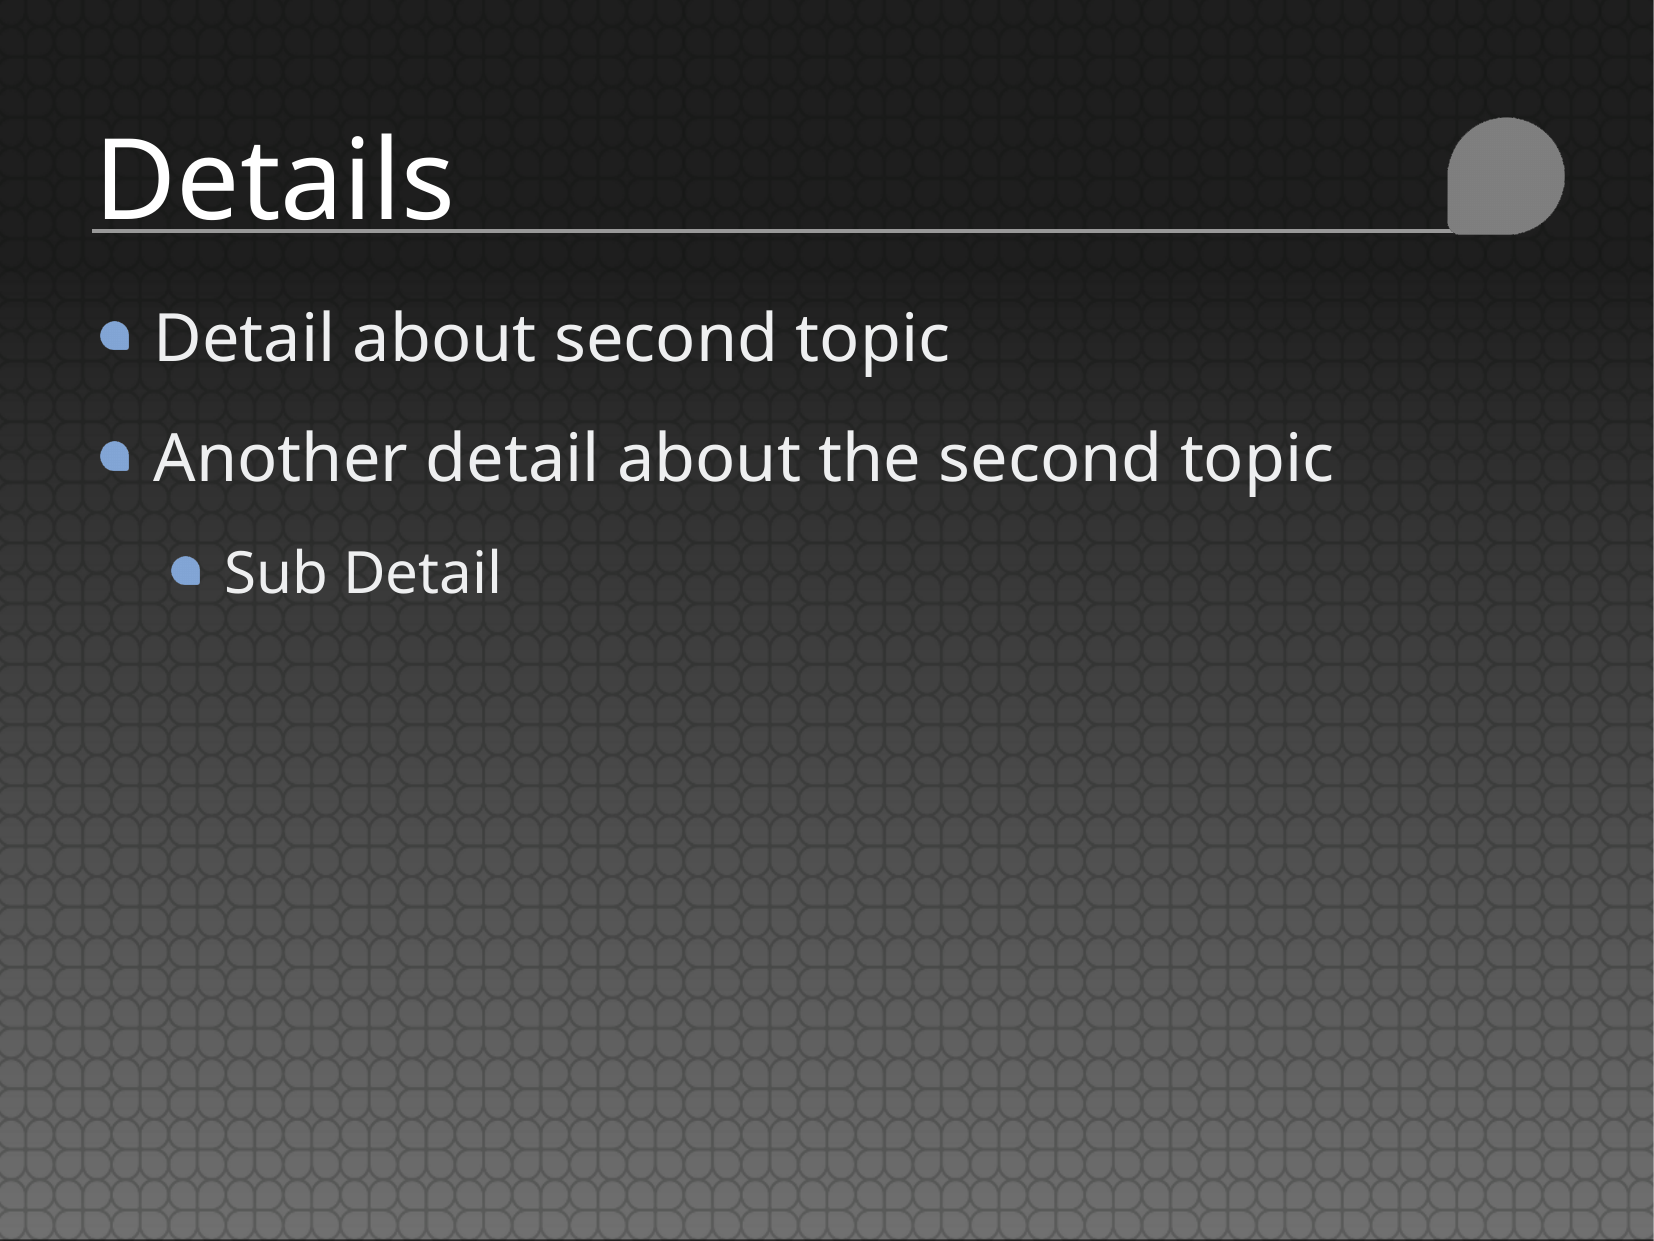

Details
# Detail about second topic
Another detail about the second topic
Sub Detail